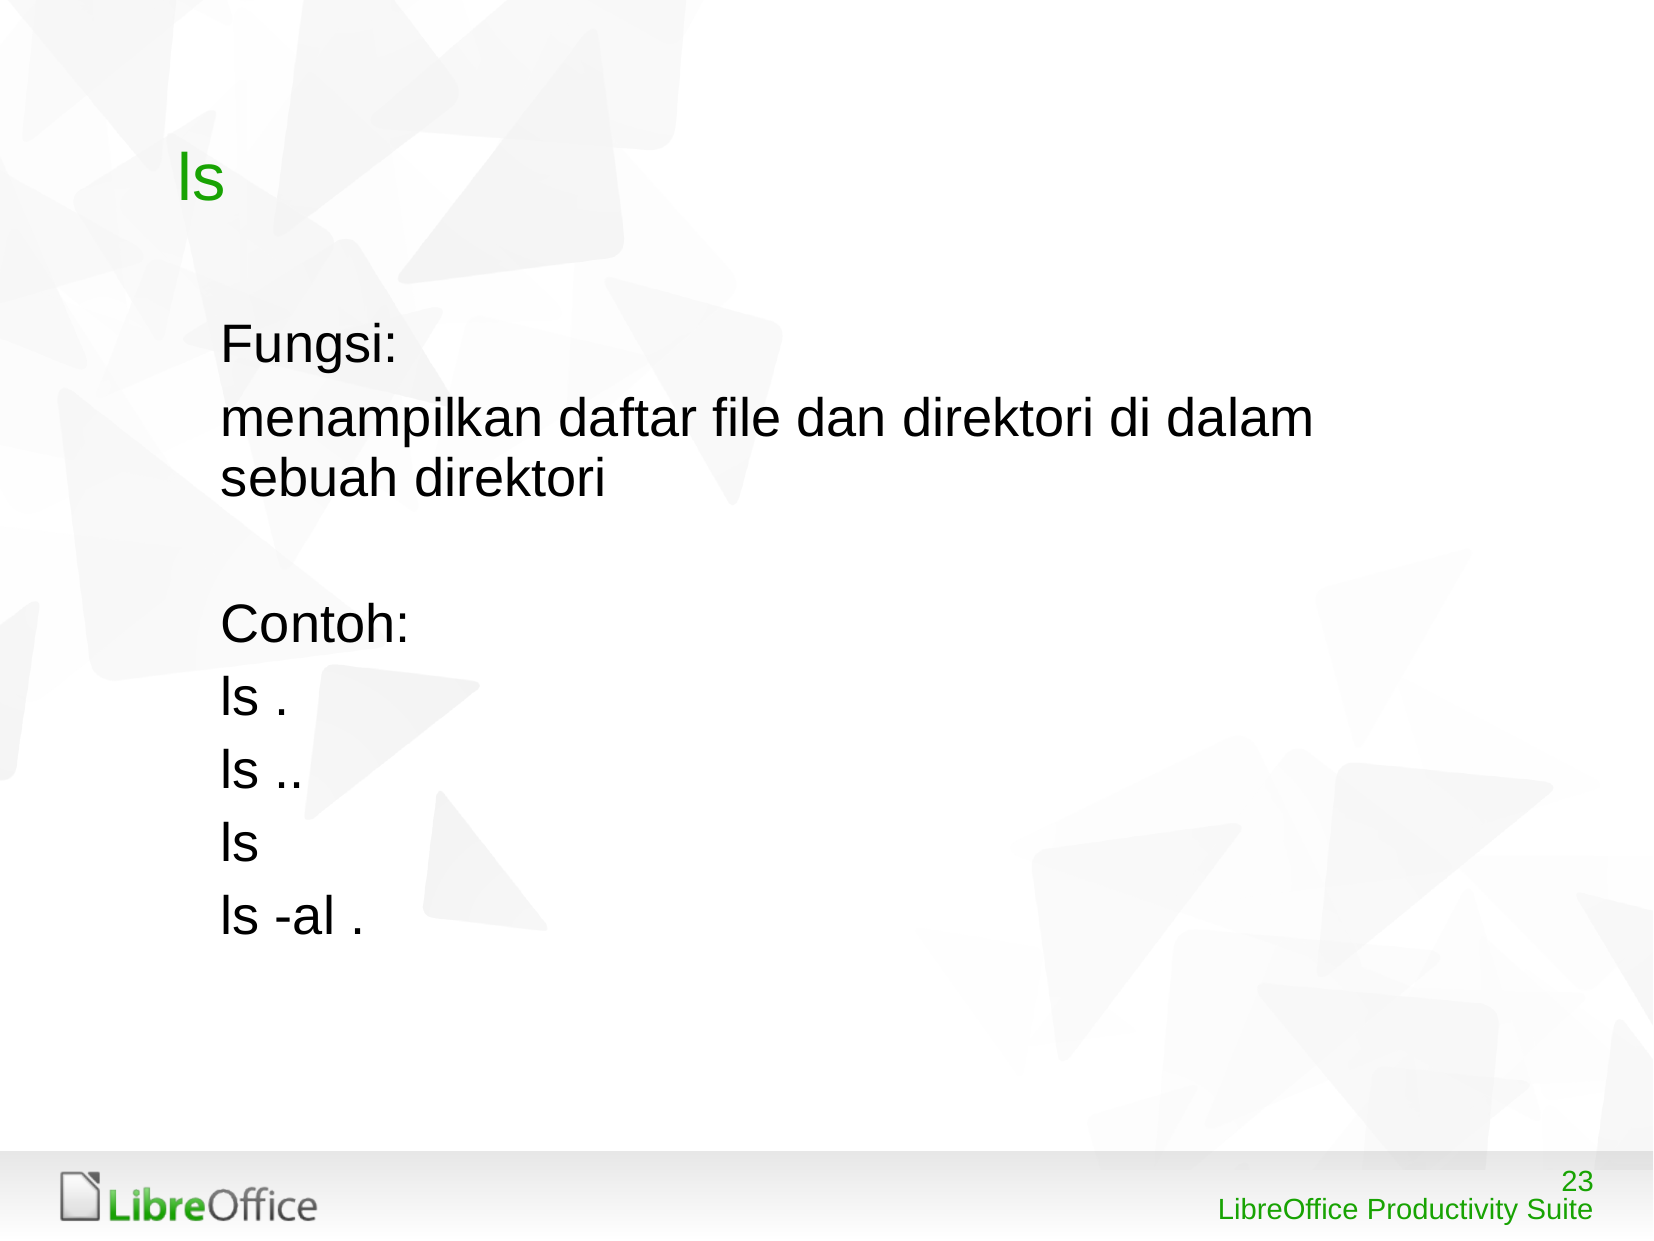

# ls
Fungsi:
menampilkan daftar file dan direktori di dalam sebuah direktori
Contoh:
ls .
ls ..
ls
ls -al .
23
LibreOffice Productivity Suite